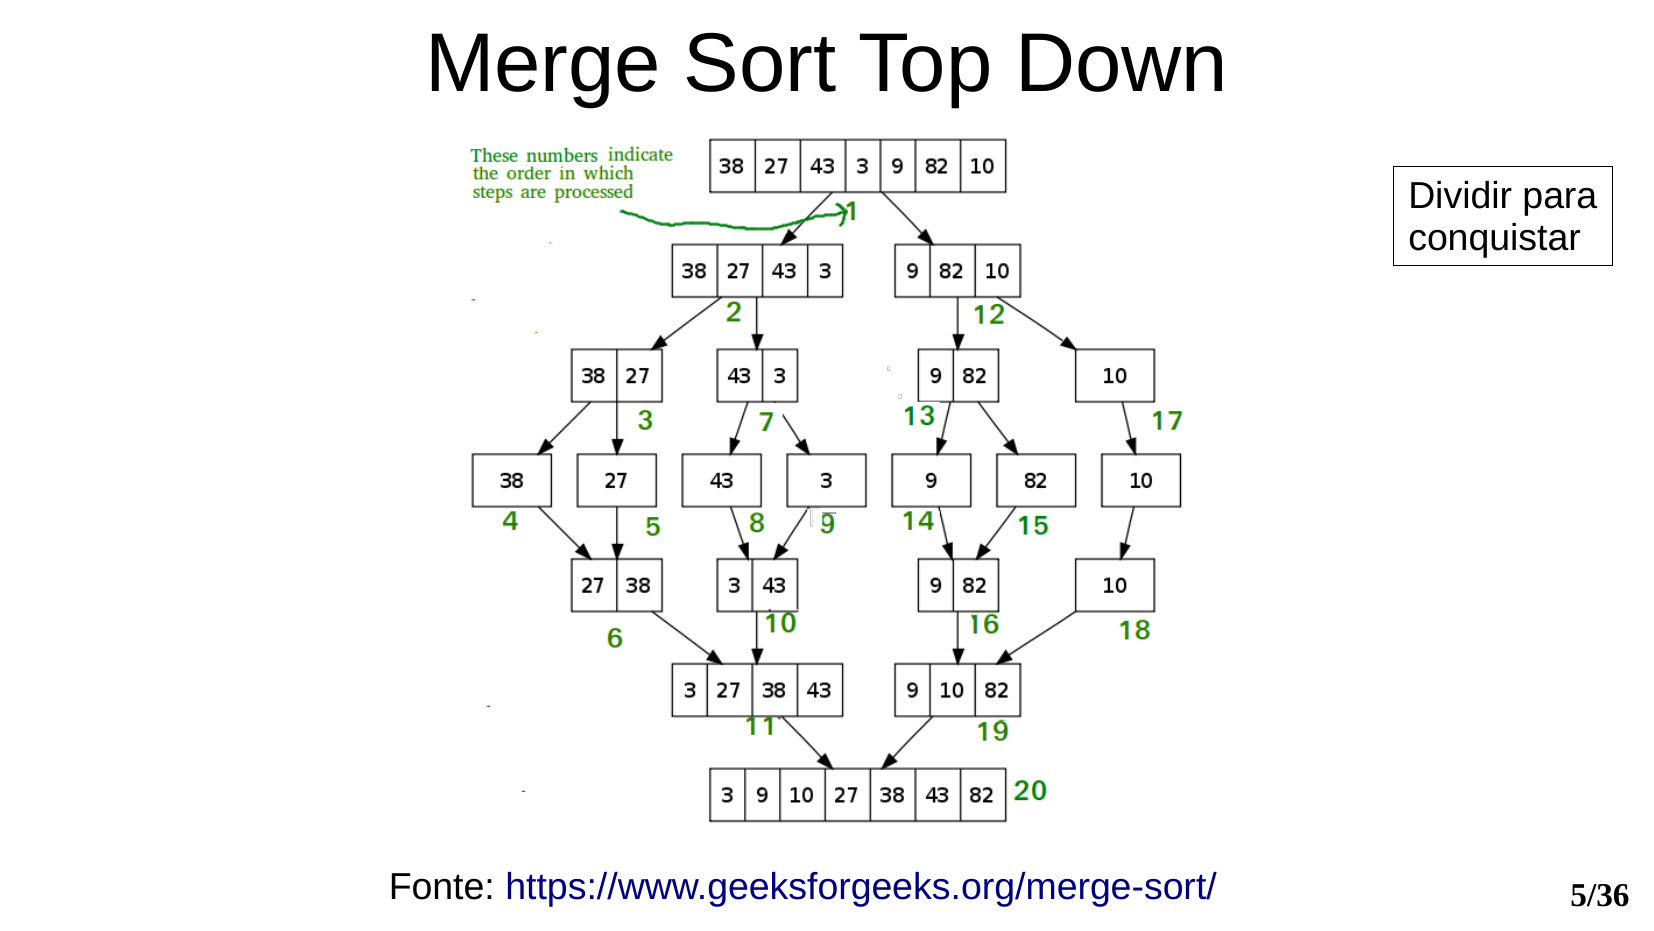

# Merge Sort Top Down
Dividir para
conquistar
Fonte: https://www.geeksforgeeks.org/merge-sort/
5